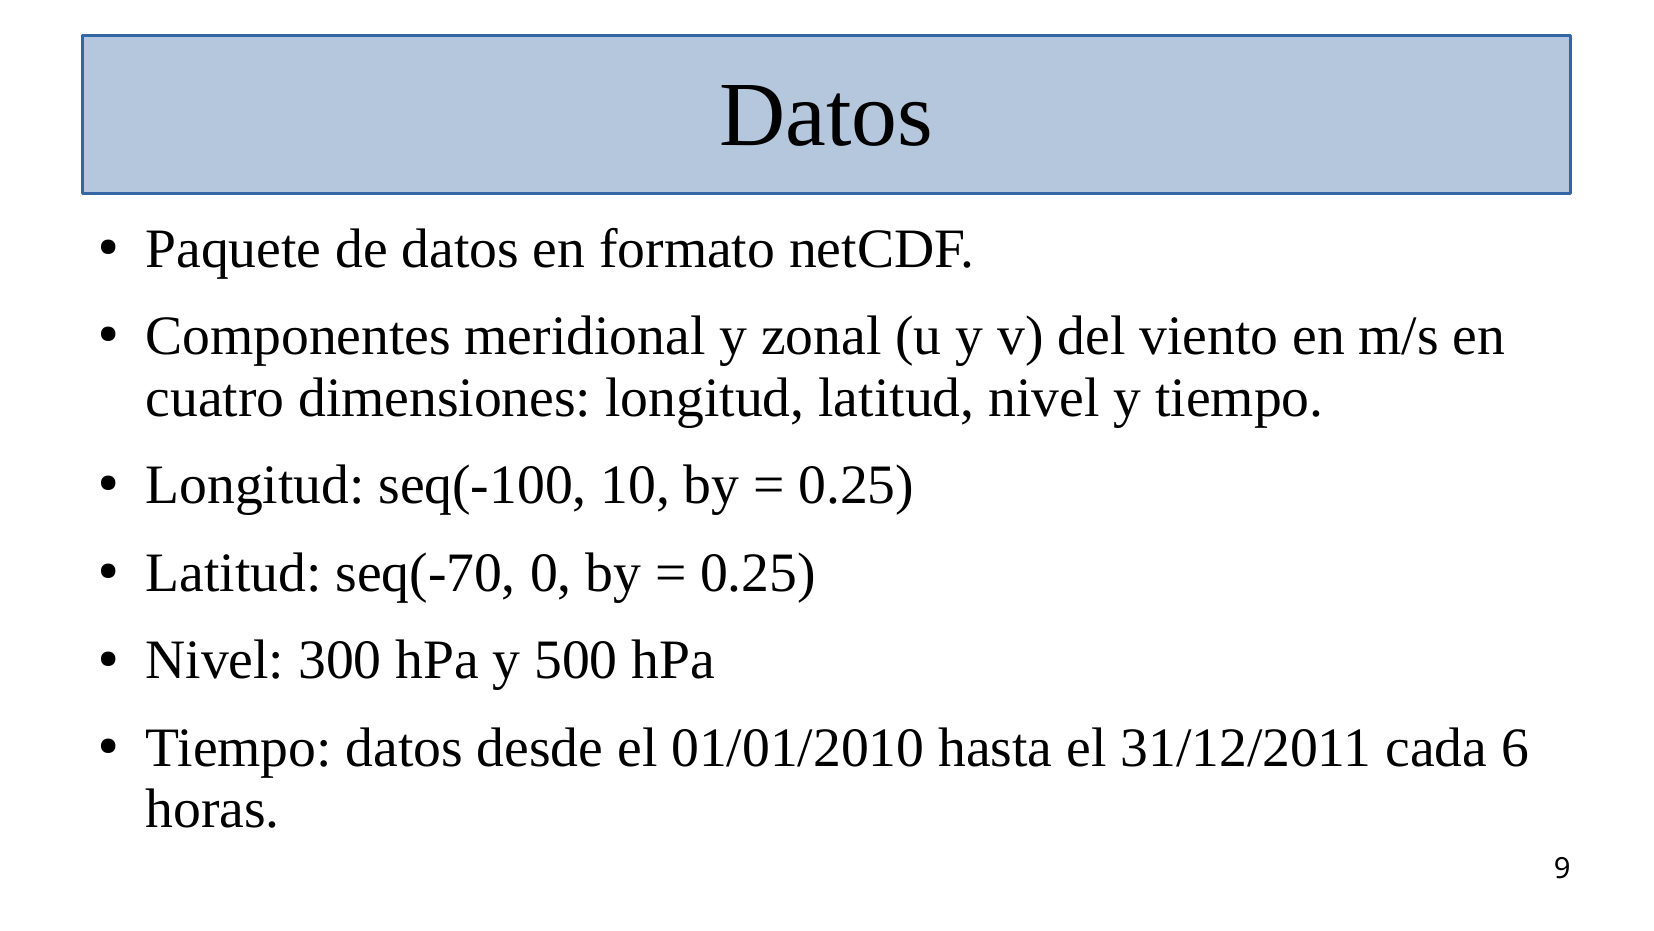

# Datos
Paquete de datos en formato netCDF.
Componentes meridional y zonal (u y v) del viento en m/s en cuatro dimensiones: longitud, latitud, nivel y tiempo.
Longitud: seq(-100, 10, by = 0.25)
Latitud: seq(-70, 0, by = 0.25)
Nivel: 300 hPa y 500 hPa
Tiempo: datos desde el 01/01/2010 hasta el 31/12/2011 cada 6 horas.
9